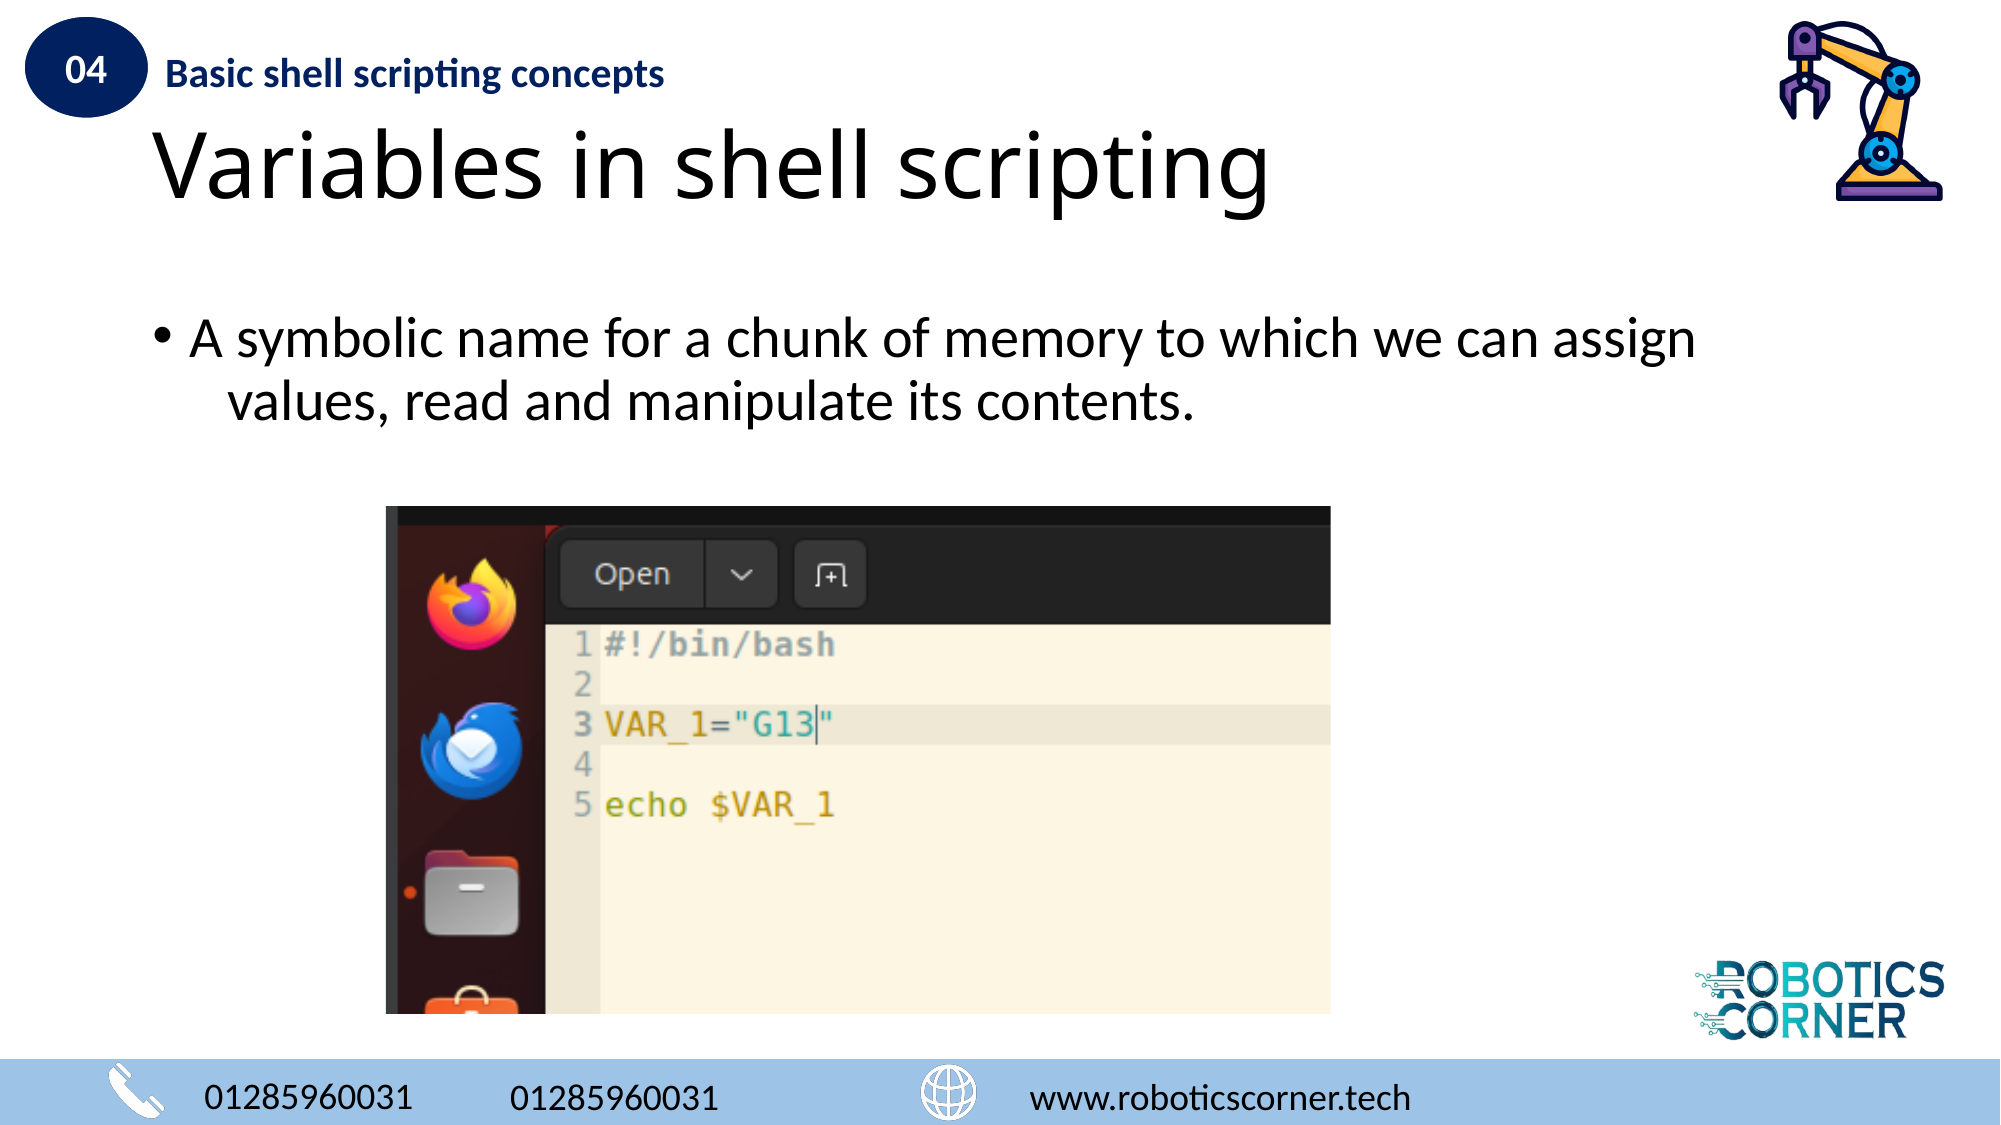

04
Basic shell scripting concepts
# Variables in shell scripting
A symbolic name for a chunk of memory to which we can assign values, read and manipulate its contents.
01285960031
01285960031
www.roboticscorner.tech